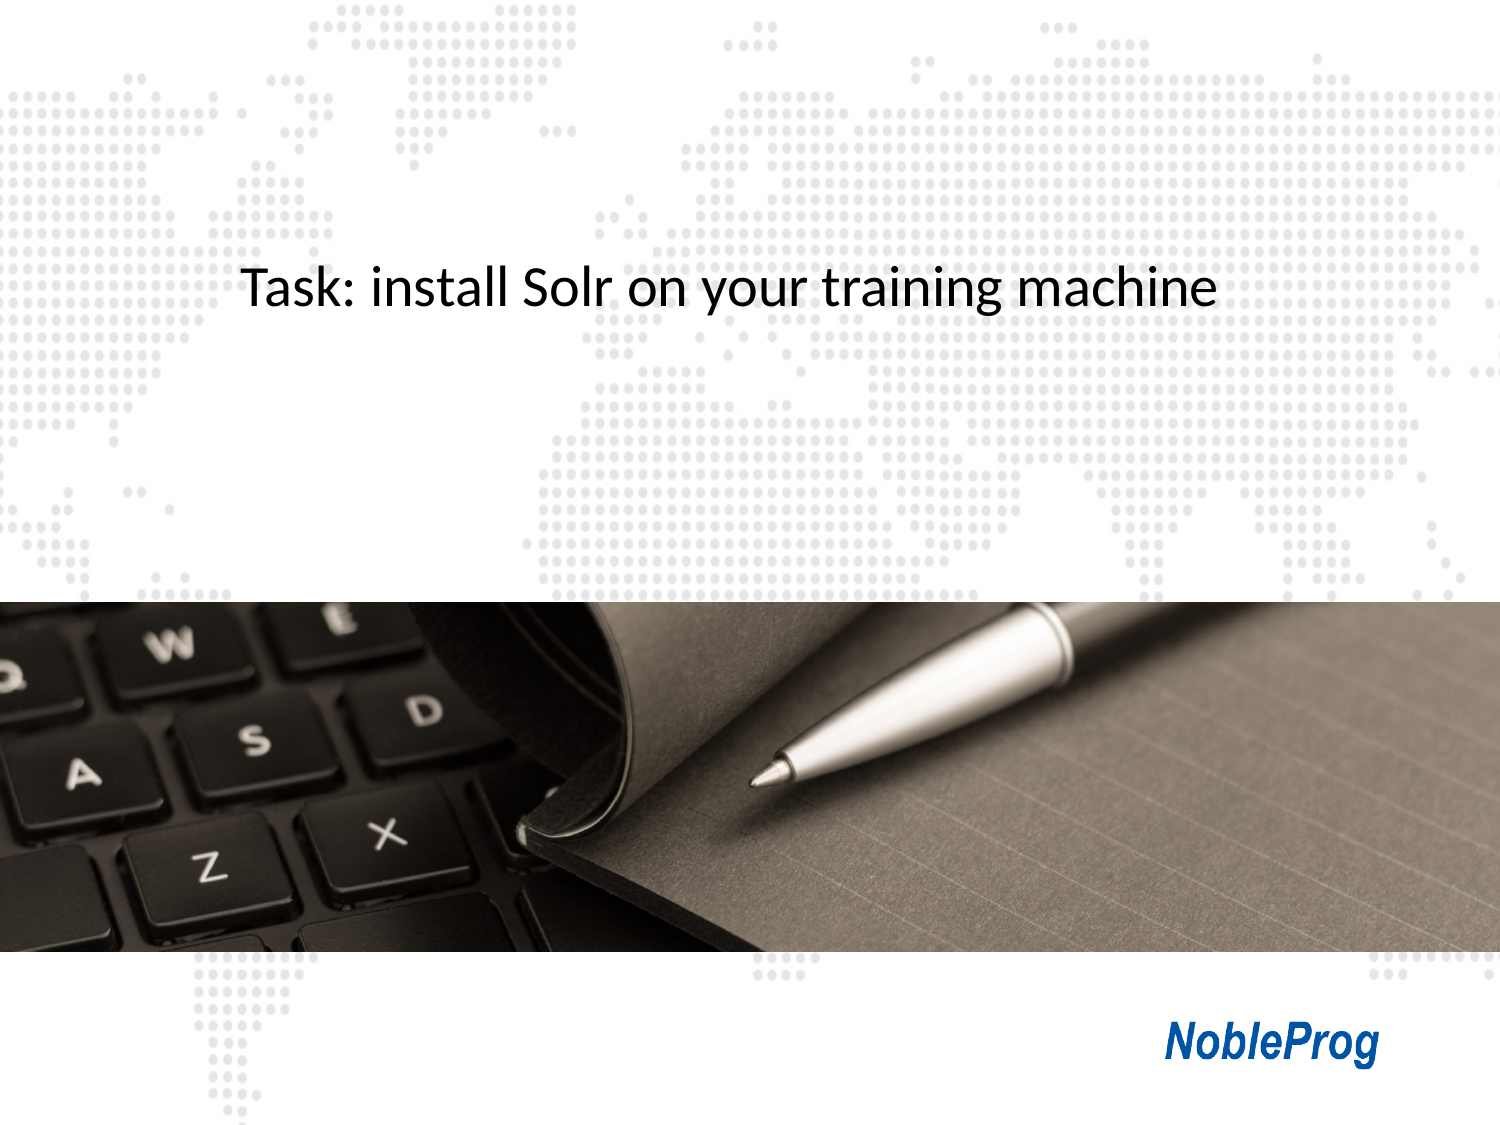

# Task: install Solr on your training machine